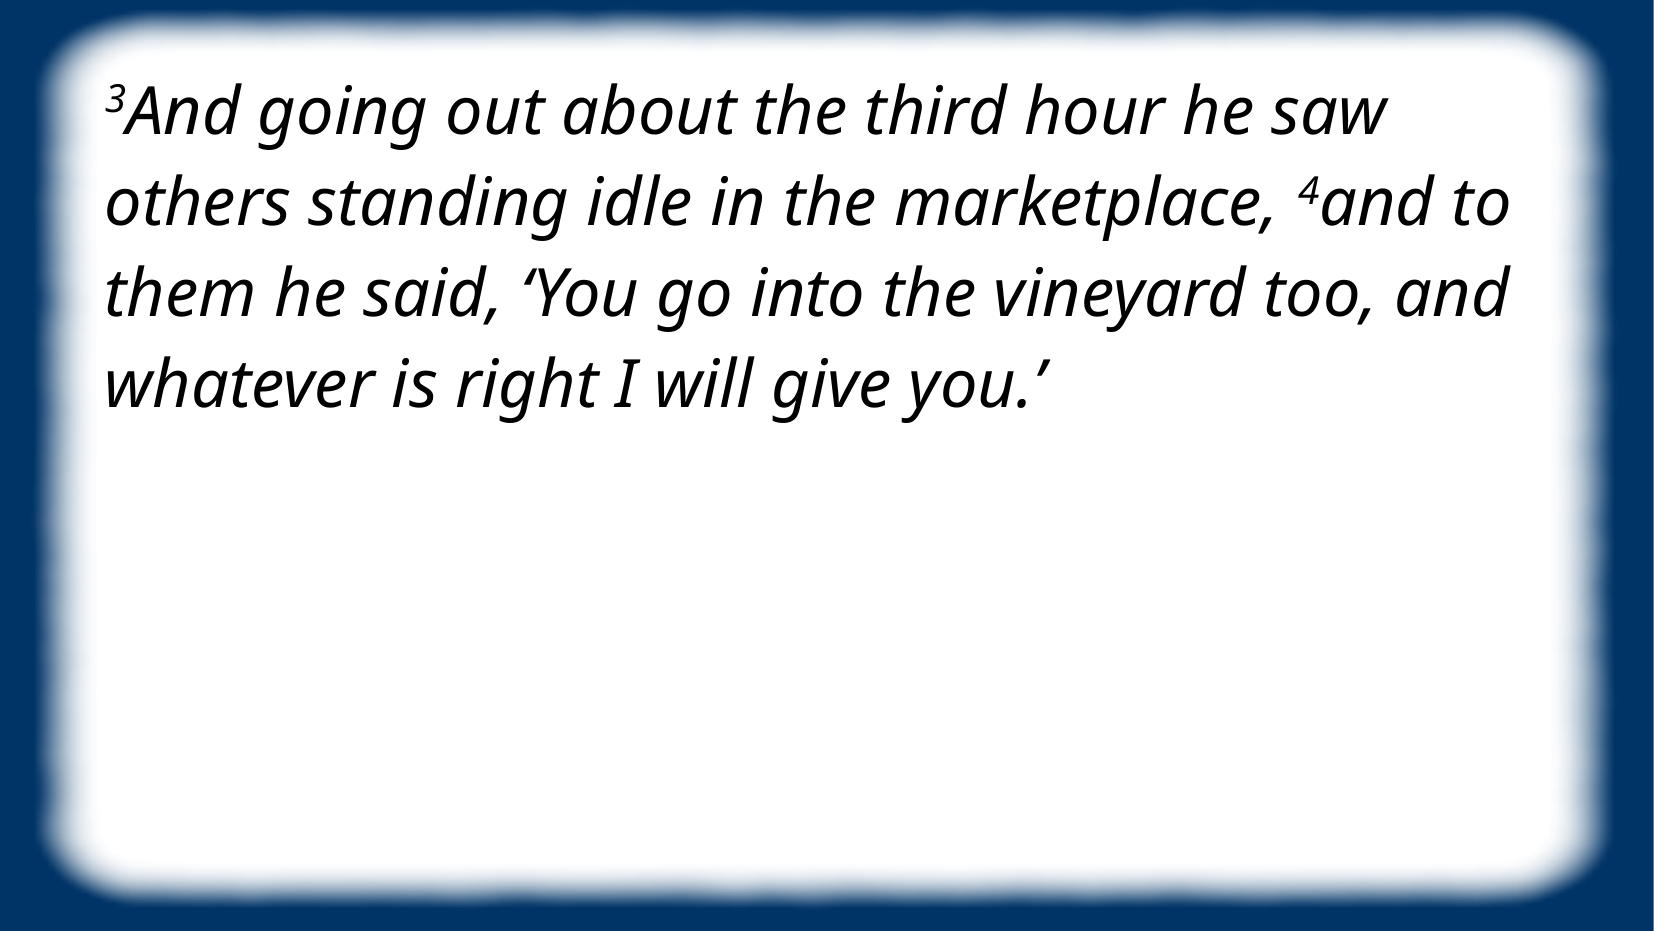

3And going out about the third hour he saw others standing idle in the marketplace, 4and to them he said, ‘You go into the vineyard too, and whatever is right I will give you.’